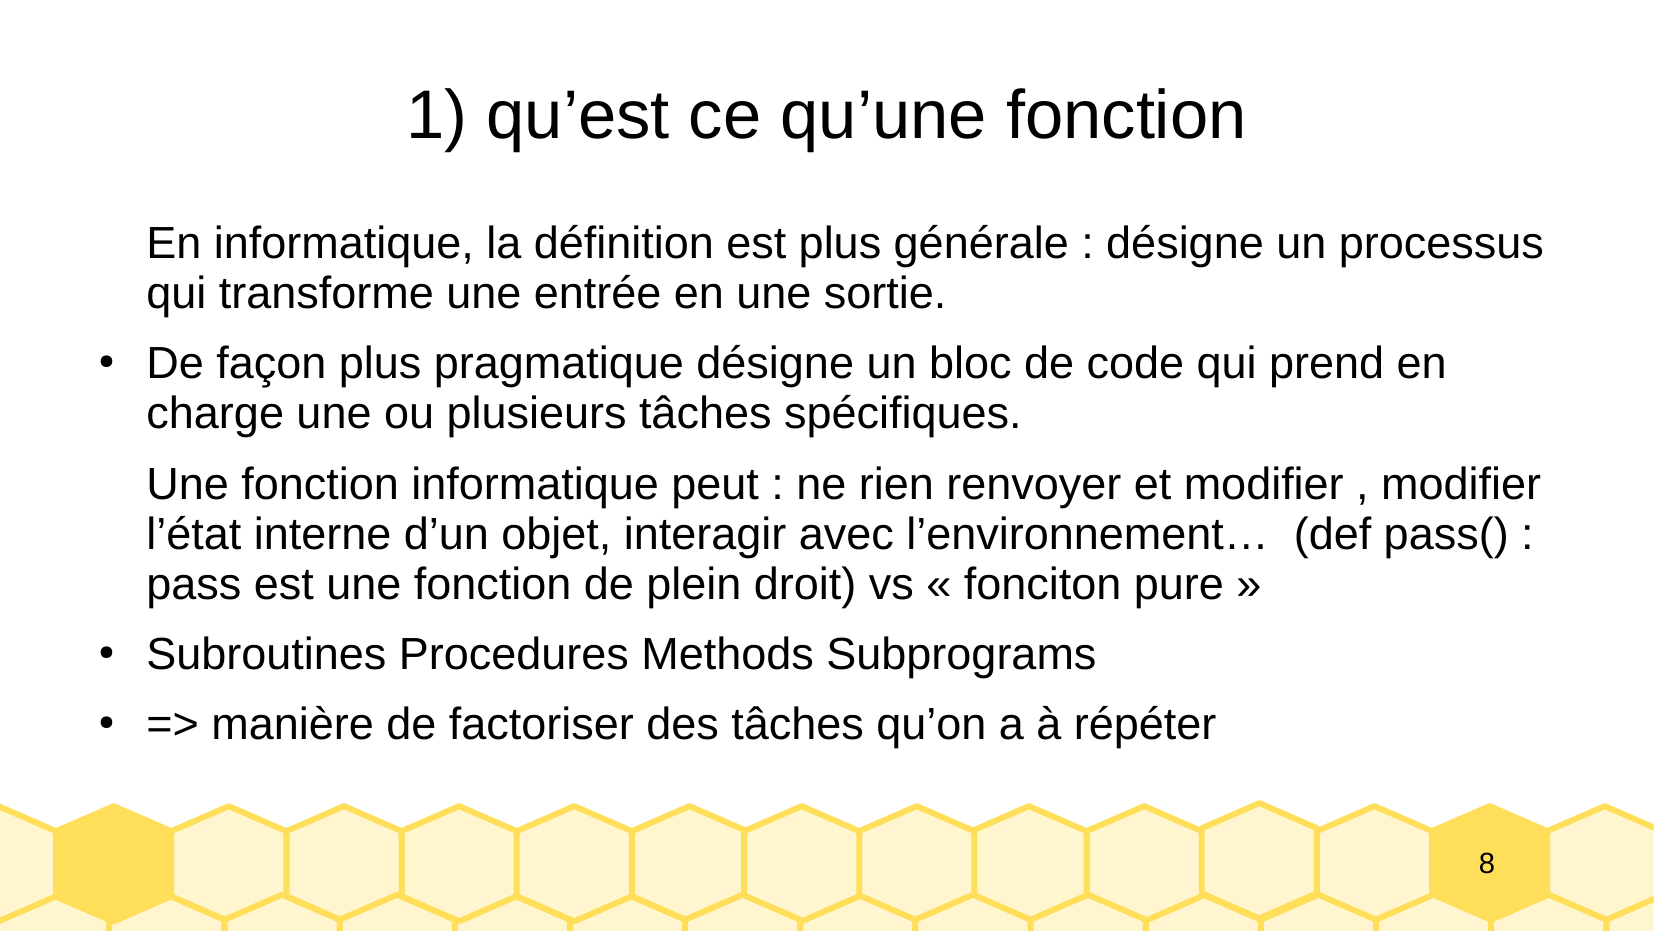

# 1) qu’est ce qu’une fonction
En informatique, la définition est plus générale : désigne un processus qui transforme une entrée en une sortie.
De façon plus pragmatique désigne un bloc de code qui prend en charge une ou plusieurs tâches spécifiques.
Une fonction informatique peut : ne rien renvoyer et modifier , modifier l’état interne d’un objet, interagir avec l’environnement… (def pass() : pass est une fonction de plein droit) vs « fonciton pure »
Subroutines Procedures Methods Subprograms
=> manière de factoriser des tâches qu’on a à répéter